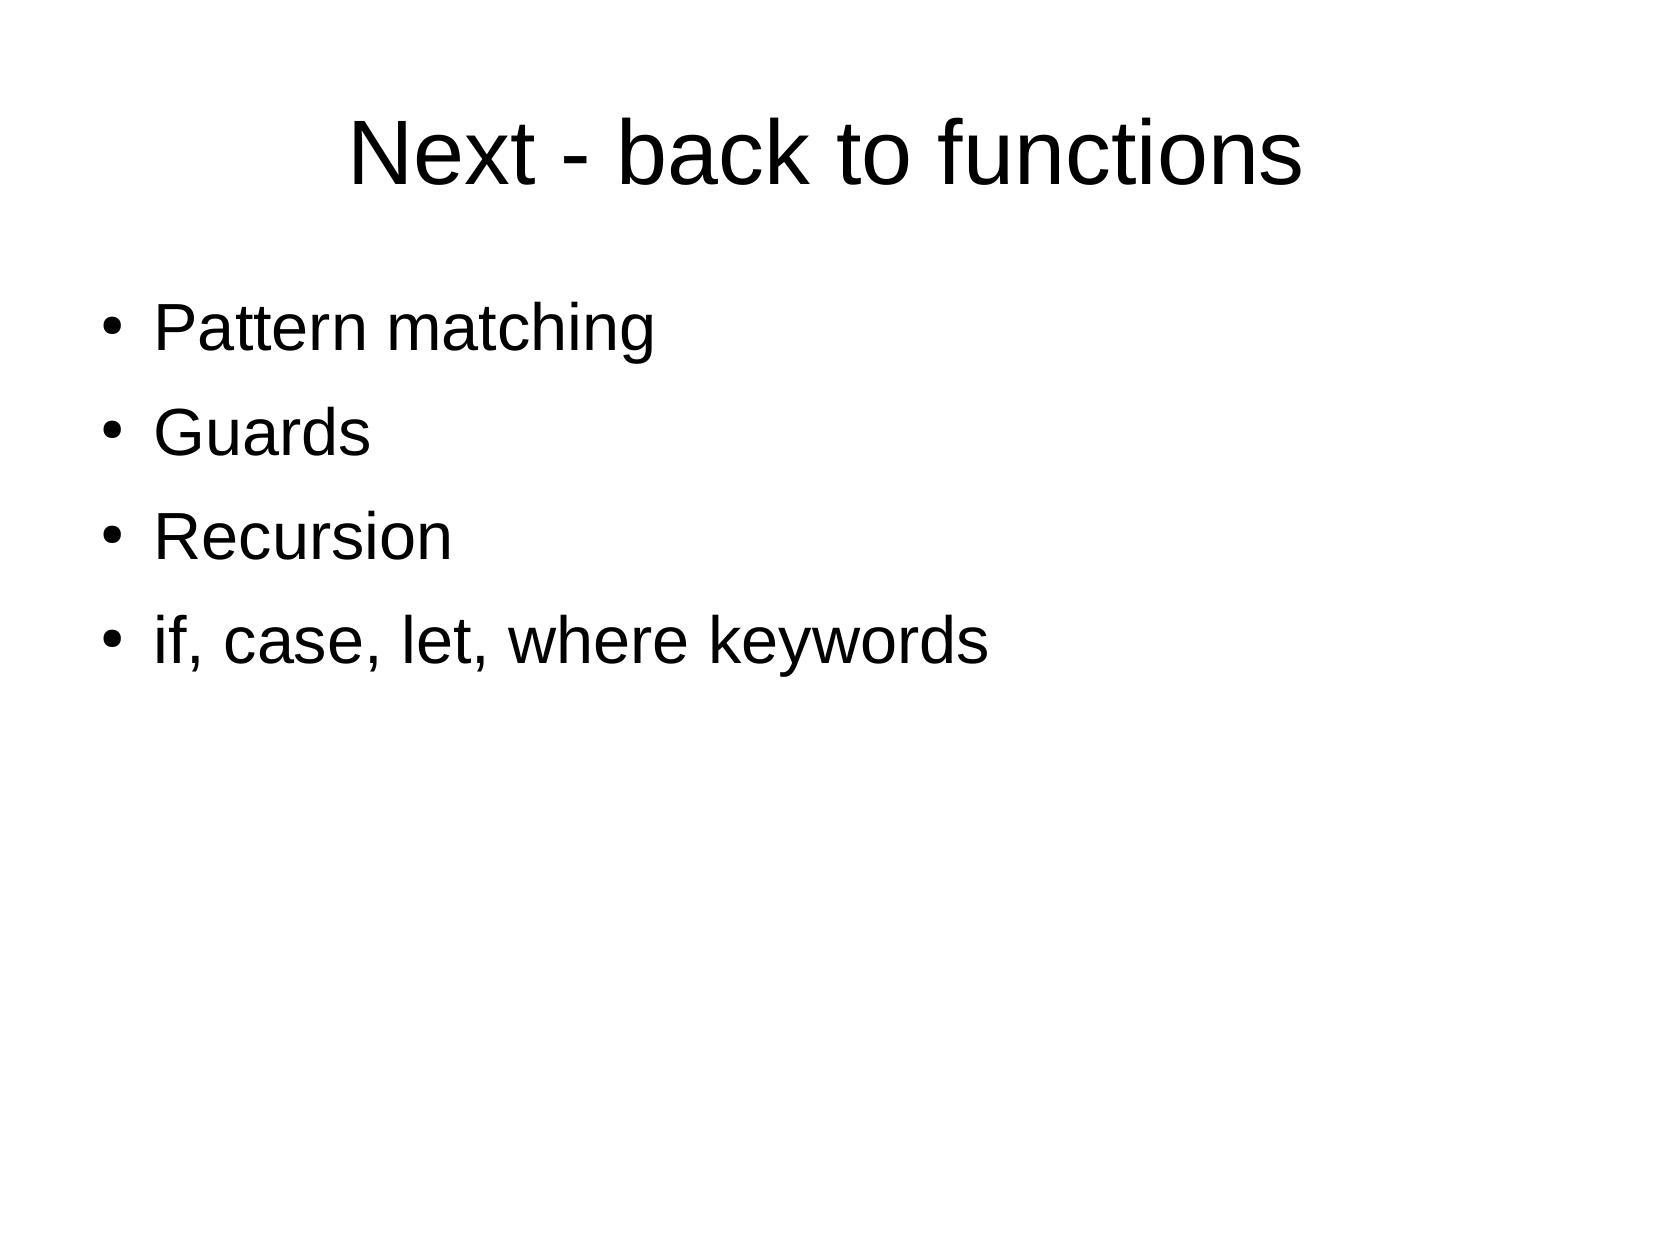

# Next - back to functions
Pattern matching
Guards
Recursion
if, case, let, where keywords